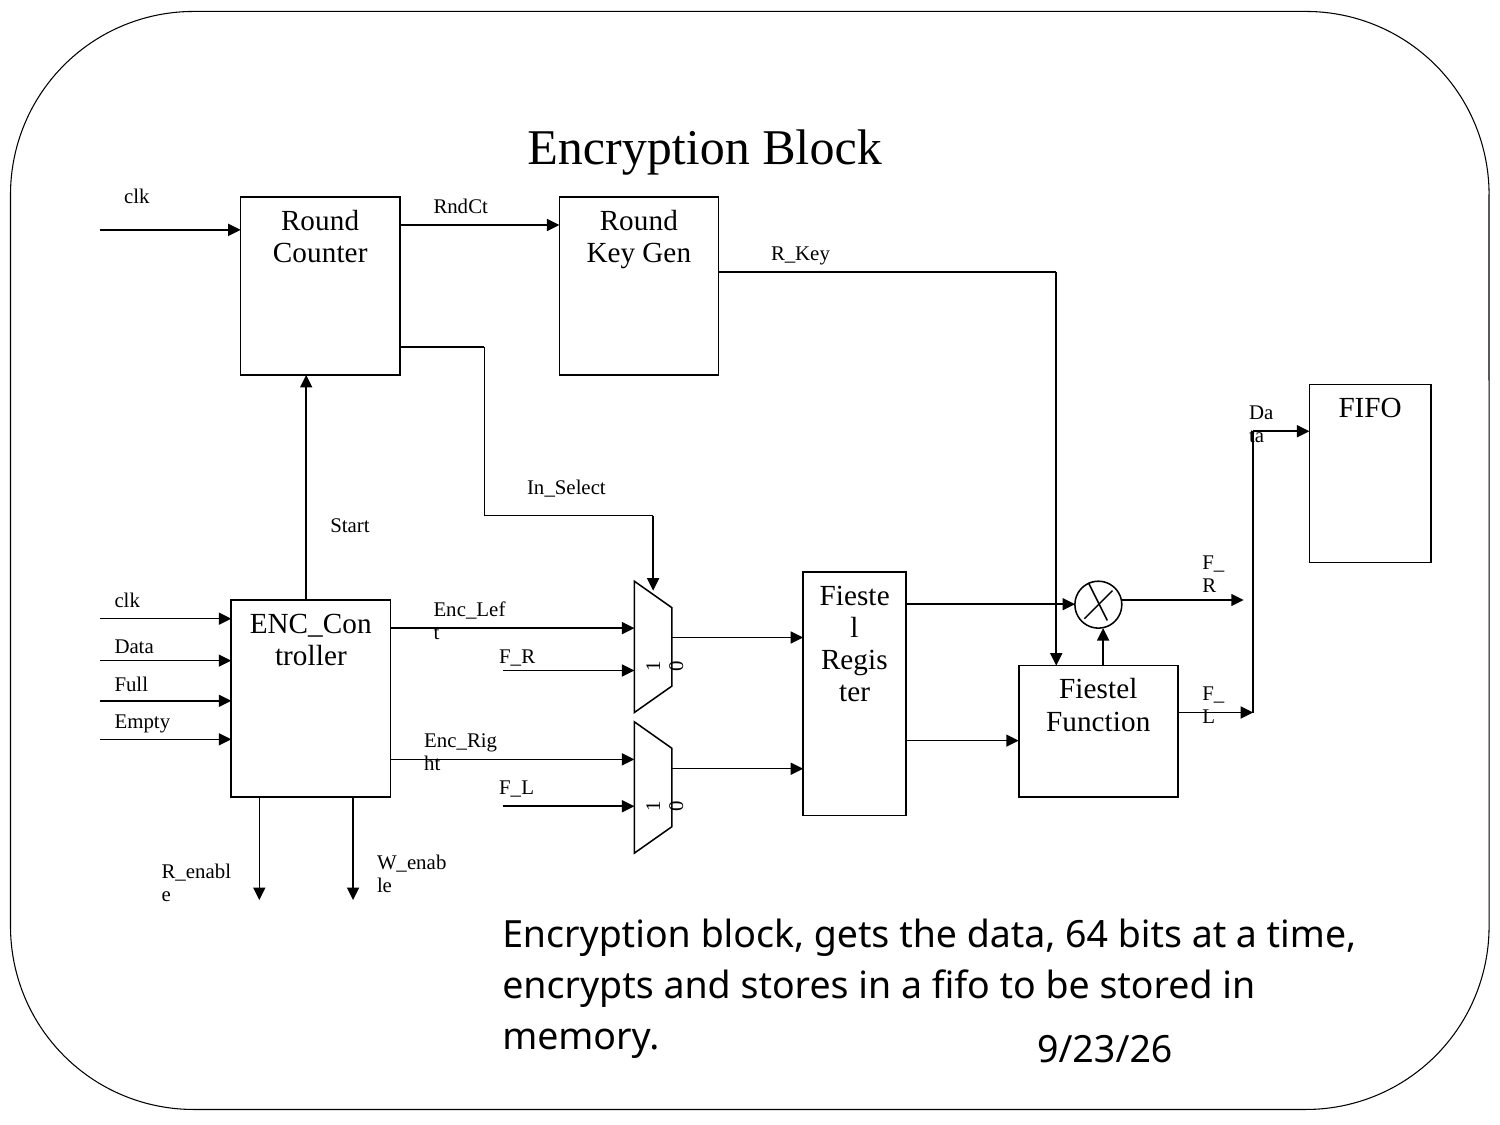

Encryption Block
clk
RndCt
Round Counter
Round Key Gen
R_Key
FIFO
Data
In_Select
Start
F_R
Fiestel Register
clk
Enc_Left
ENC_Controller
Data
1 0
F_R
Full
Fiestel Function
F_L
Empty
Enc_Right
F_L
1 0
W_enable
R_enable
Encryption block, gets the data, 64 bits at a time, encrypts and stores in a fifo to be stored in memory.